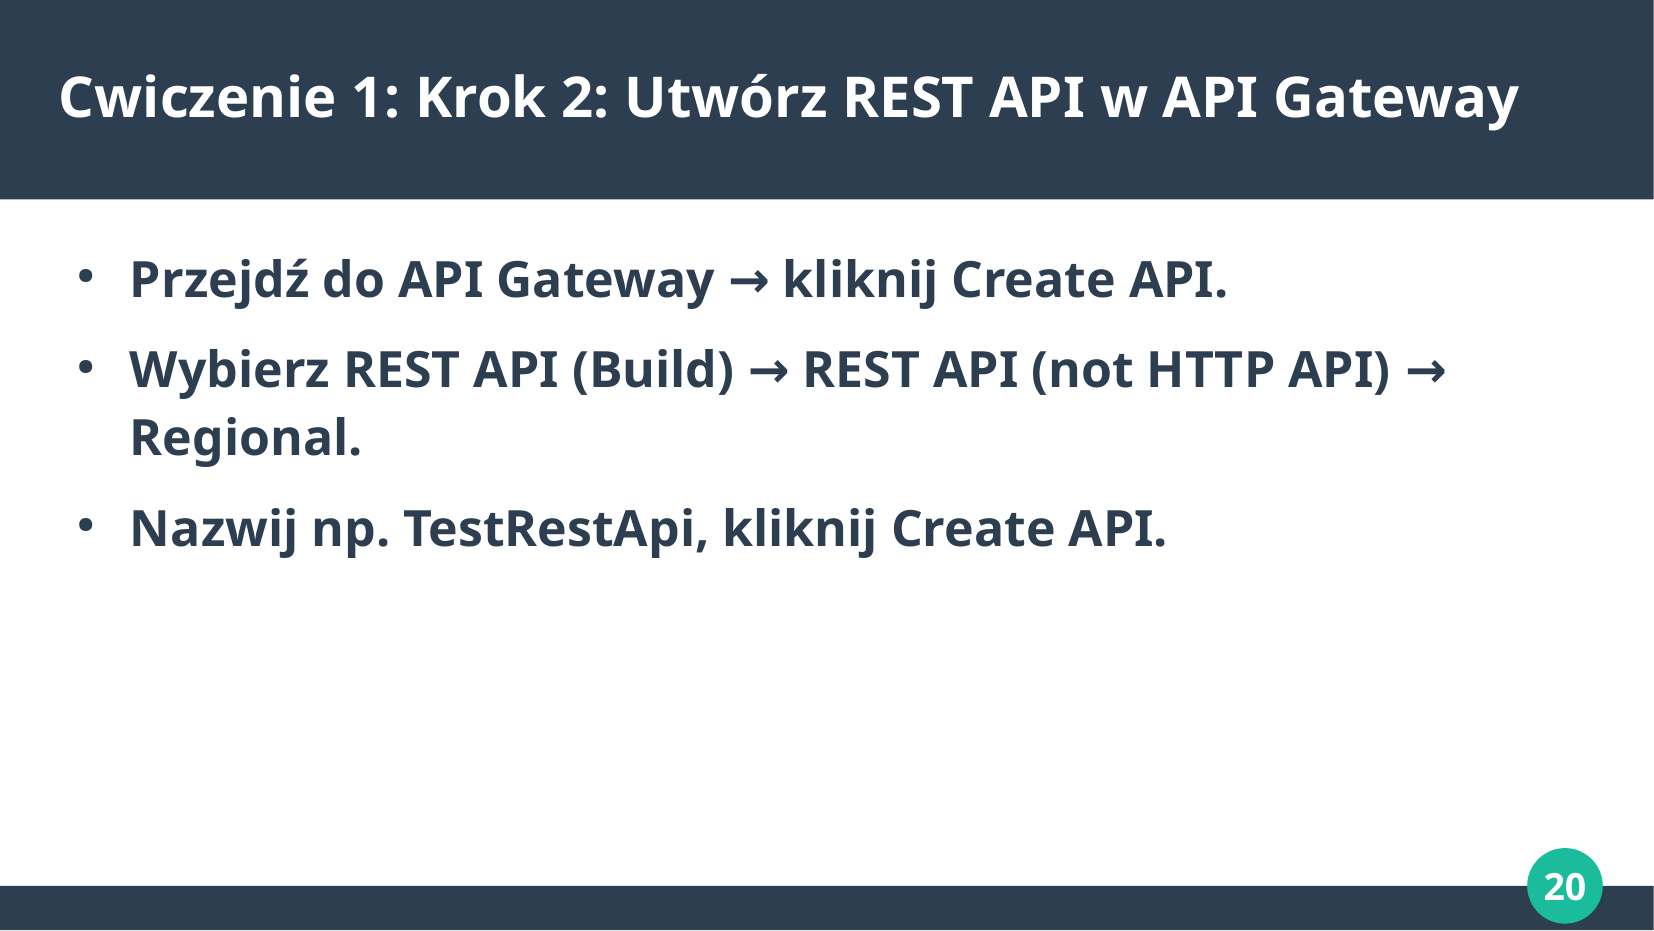

# Cwiczenie 1: Krok 2: Utwórz REST API w API Gateway
Przejdź do API Gateway → kliknij Create API.
Wybierz REST API (Build) → REST API (not HTTP API) → Regional.
Nazwij np. TestRestApi, kliknij Create API.